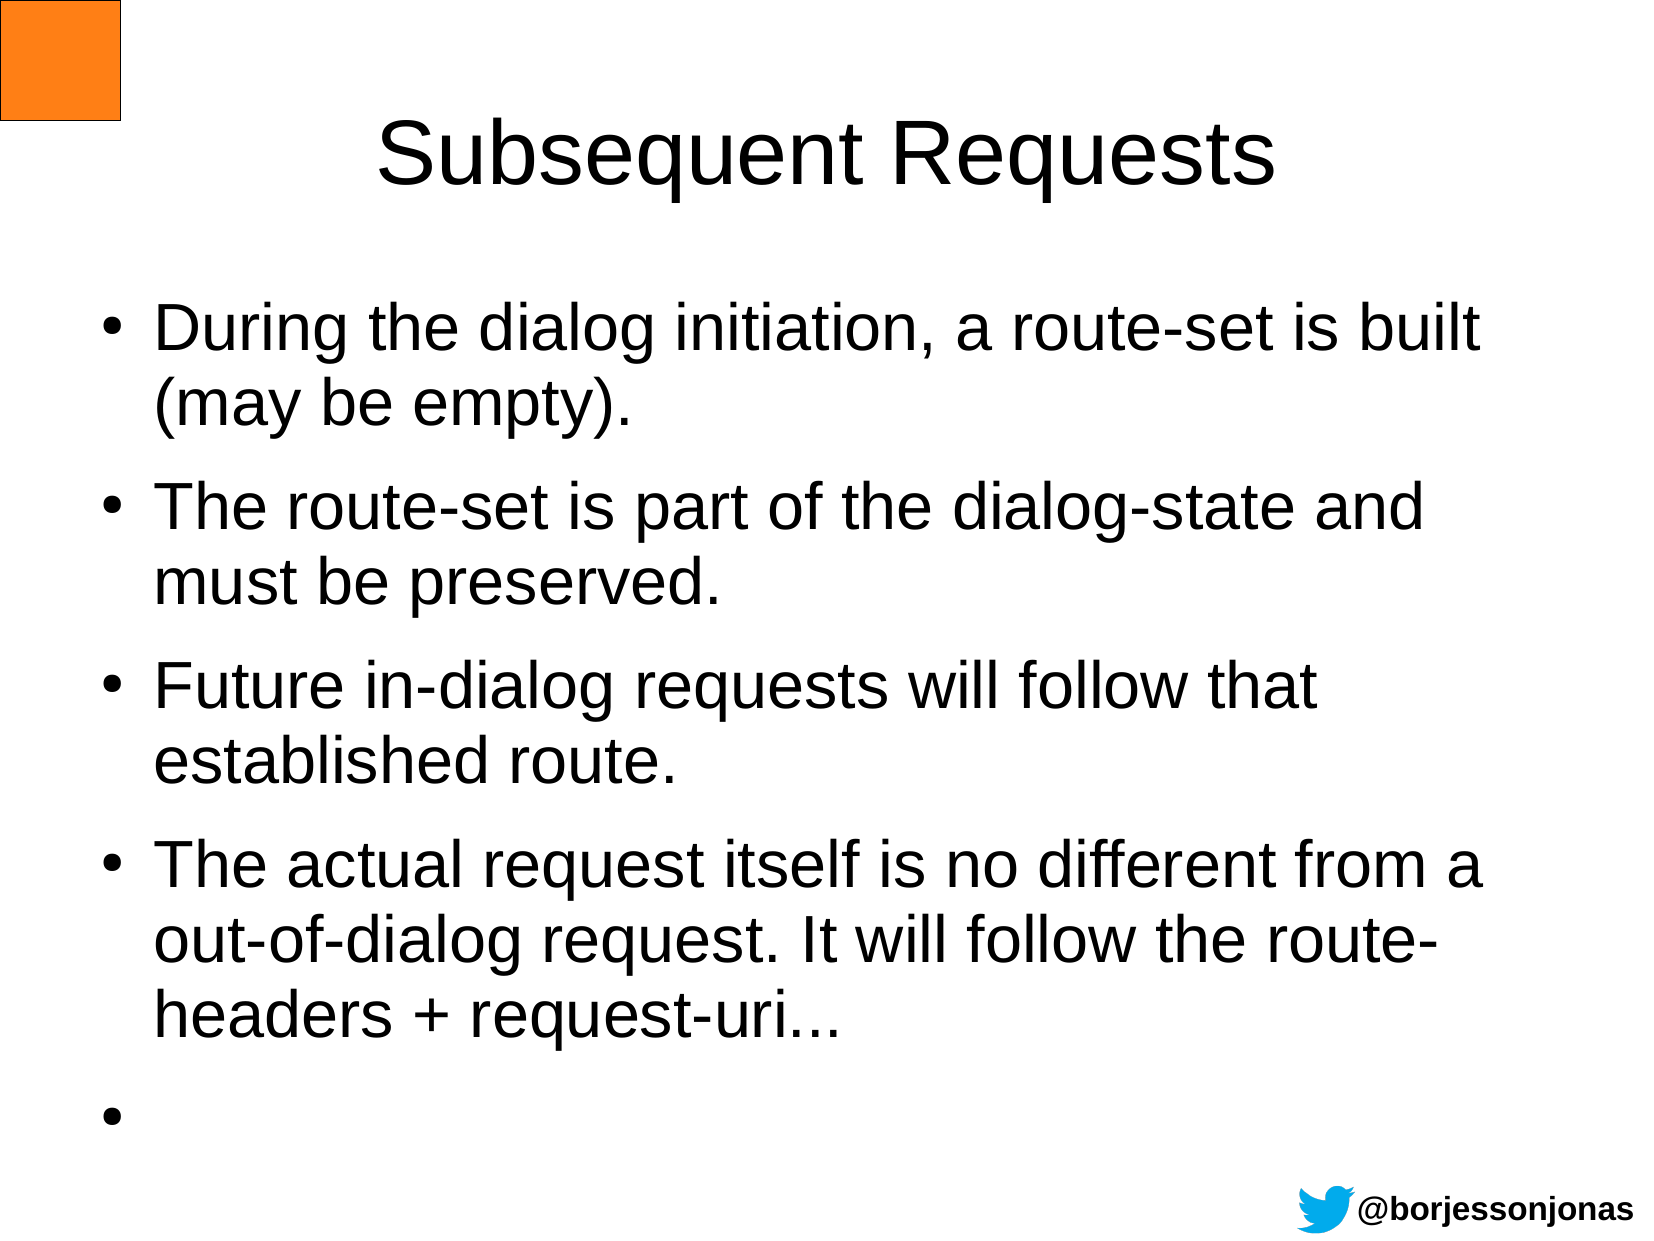

# Subsequent Requests
During the dialog initiation, a route-set is built (may be empty).
The route-set is part of the dialog-state and must be preserved.
Future in-dialog requests will follow that established route.
The actual request itself is no different from a out-of-dialog request. It will follow the route-headers + request-uri...